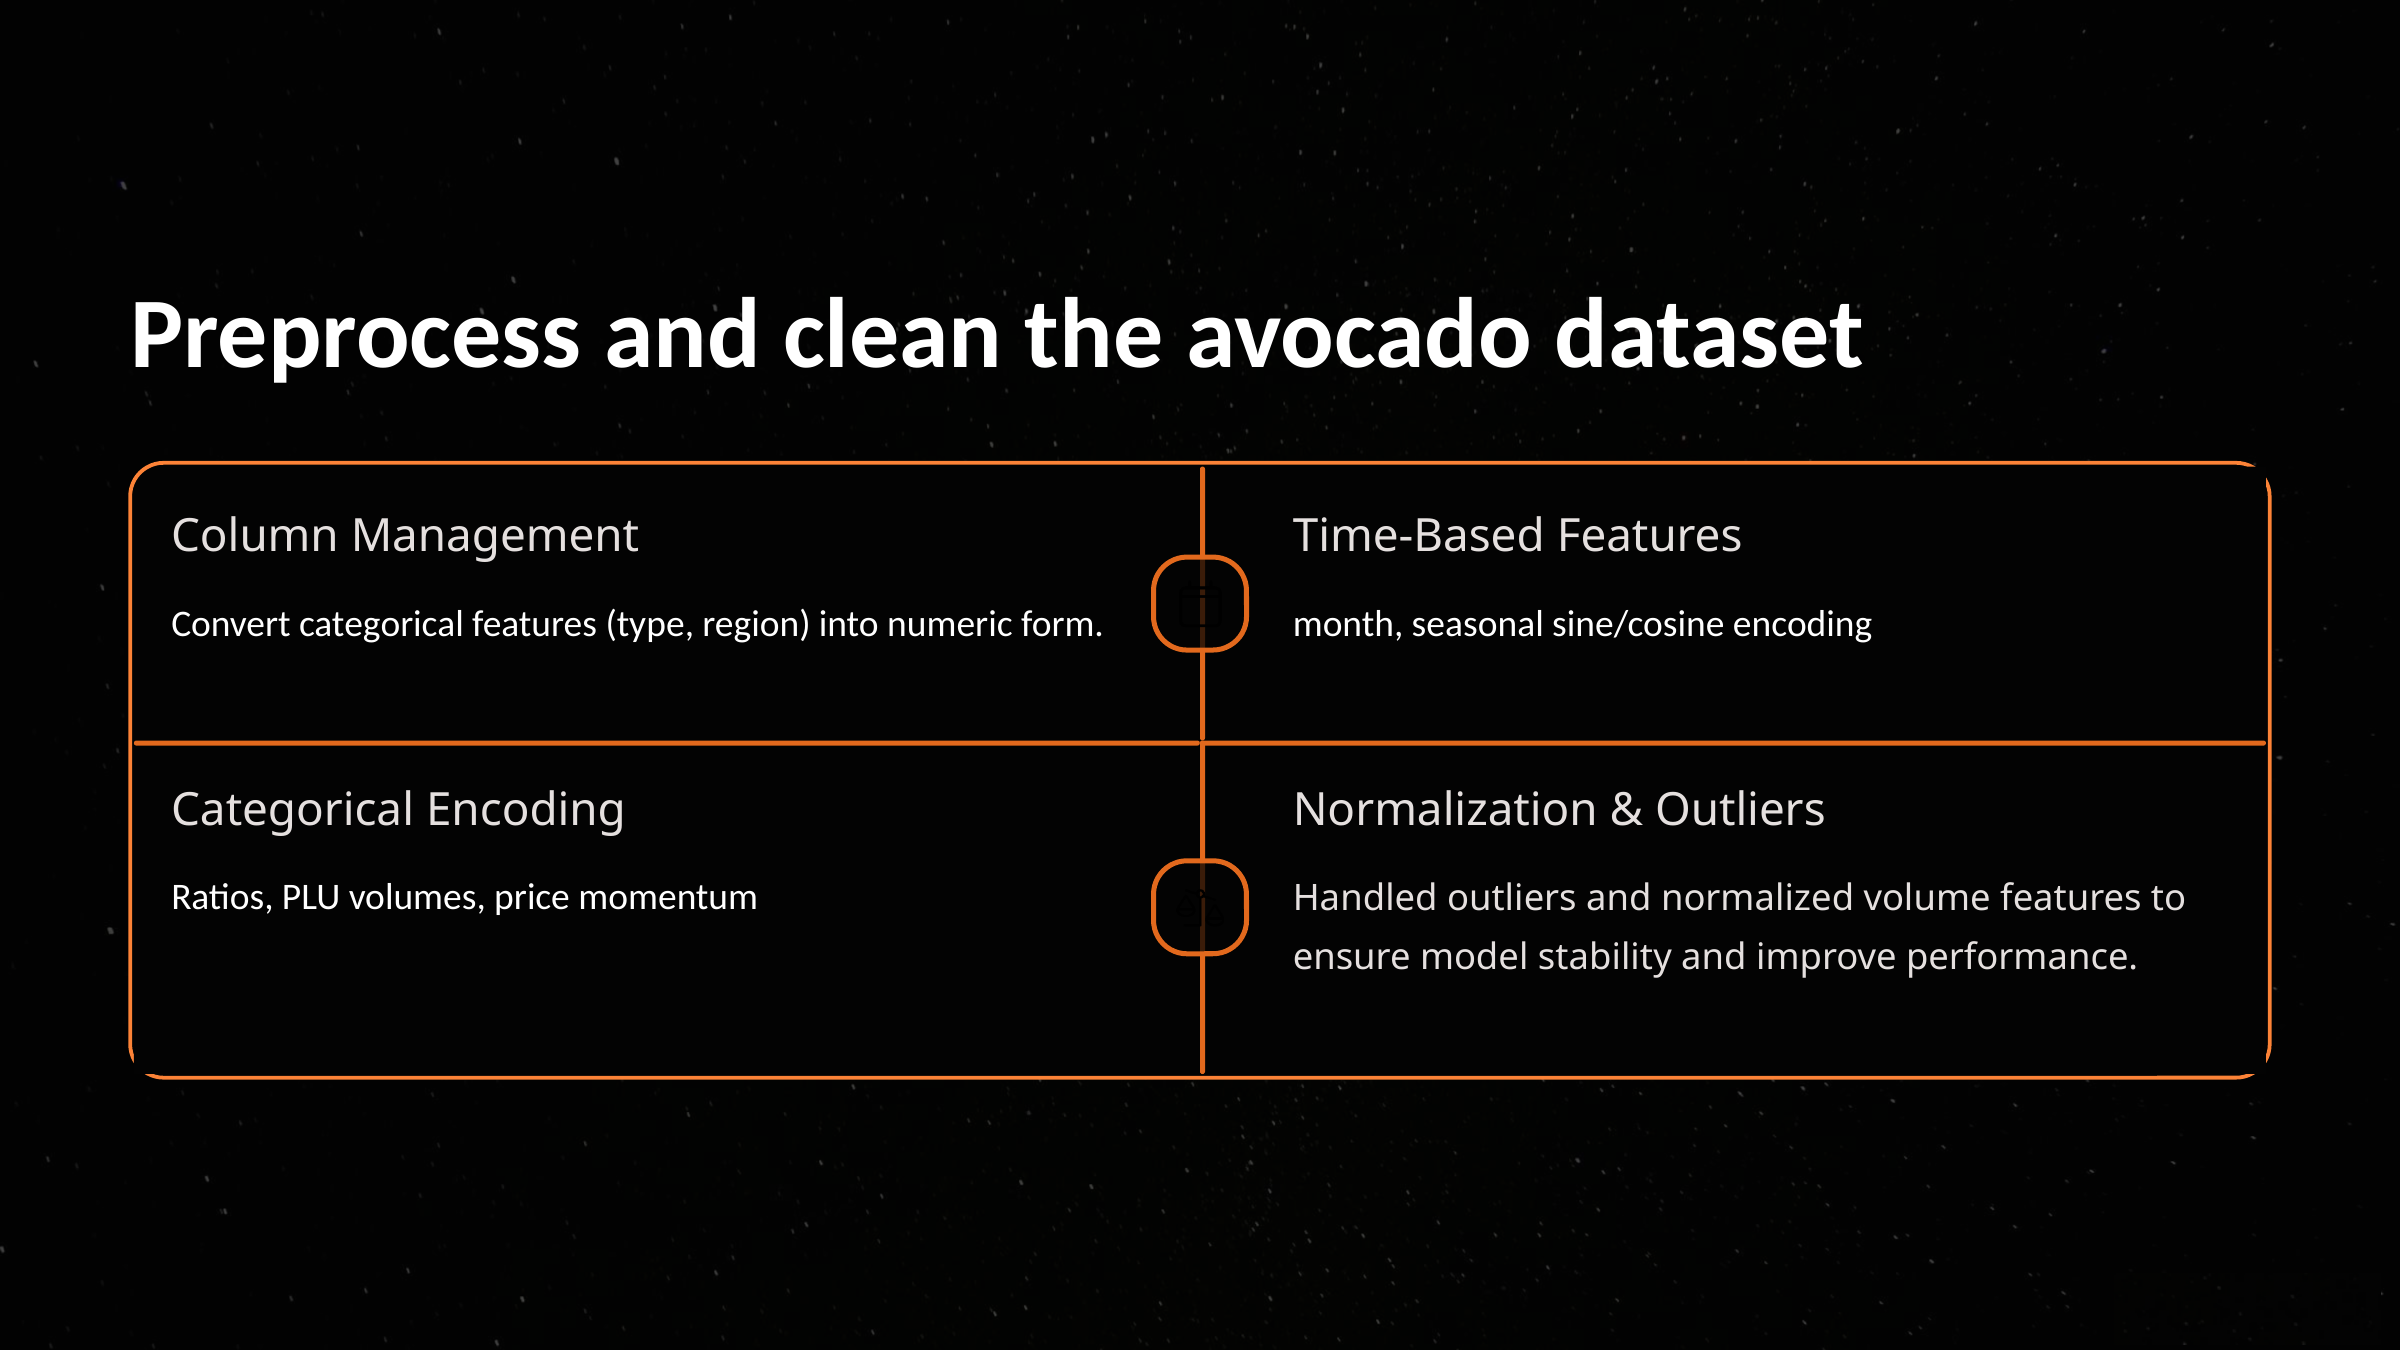

Preprocess and clean the avocado dataset
Column Management
Time-Based Features
Convert categorical features (type, region) into numeric form.
month, seasonal sine/cosine encoding
Categorical Encoding
Normalization & Outliers
Ratios, PLU volumes, price momentum
Handled outliers and normalized volume features to ensure model stability and improve performance.